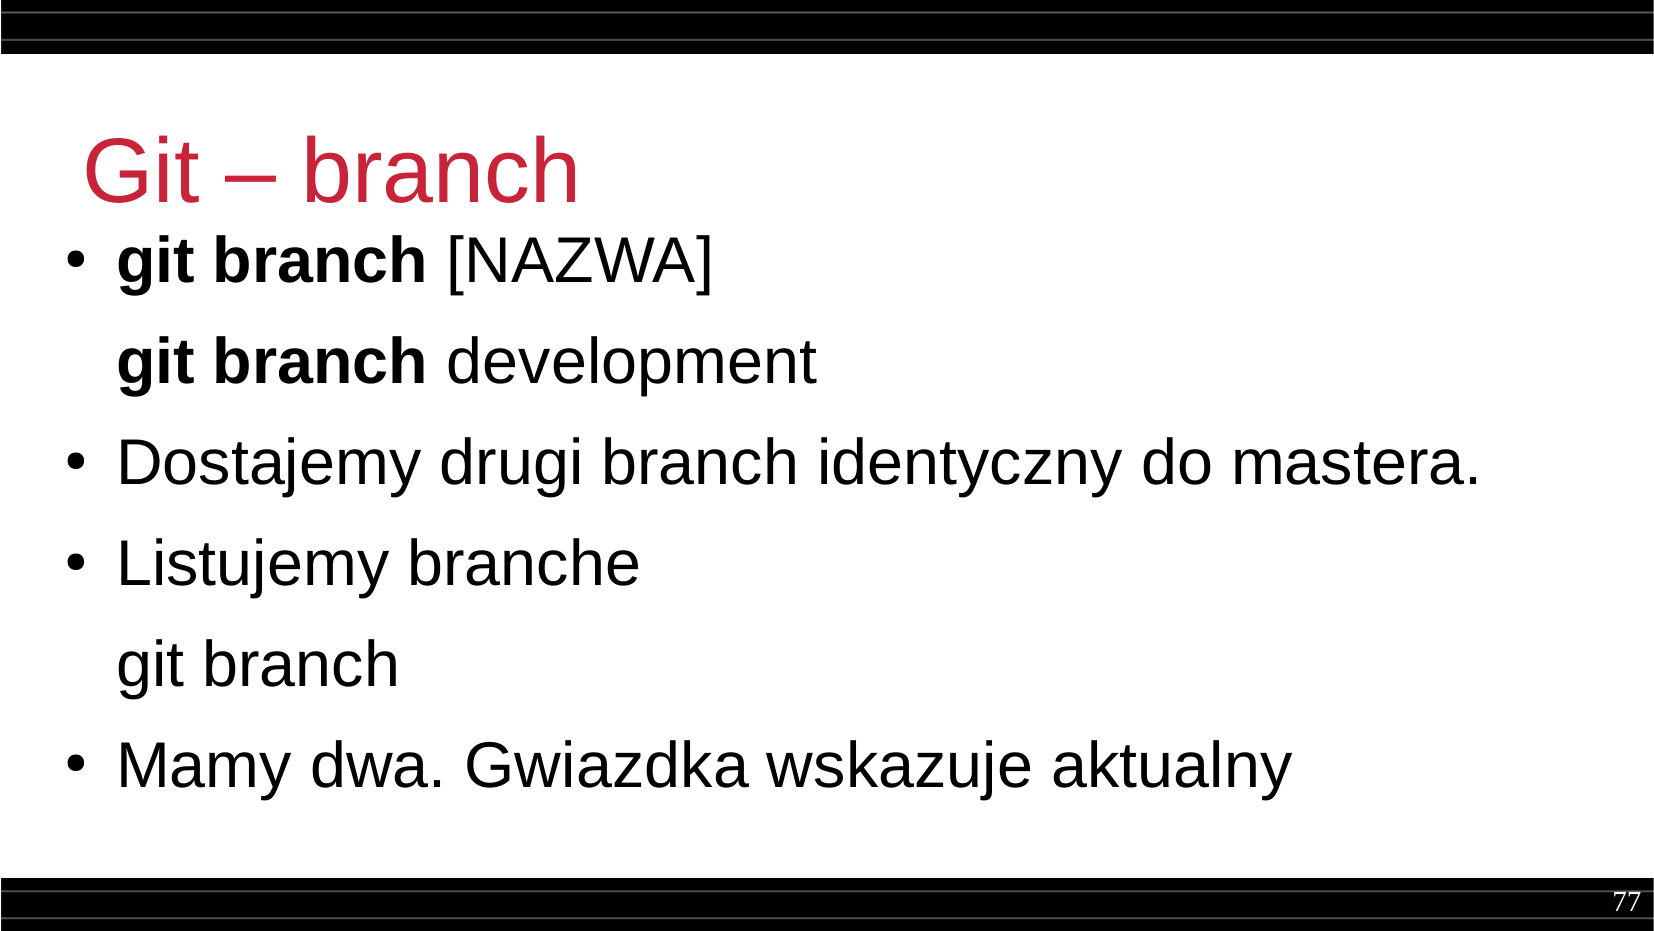

# Git – branch
git branch [NAZWA]
git branch development
Dostajemy drugi branch identyczny do mastera.
Listujemy branche
git branch
Mamy dwa. Gwiazdka wskazuje aktualny